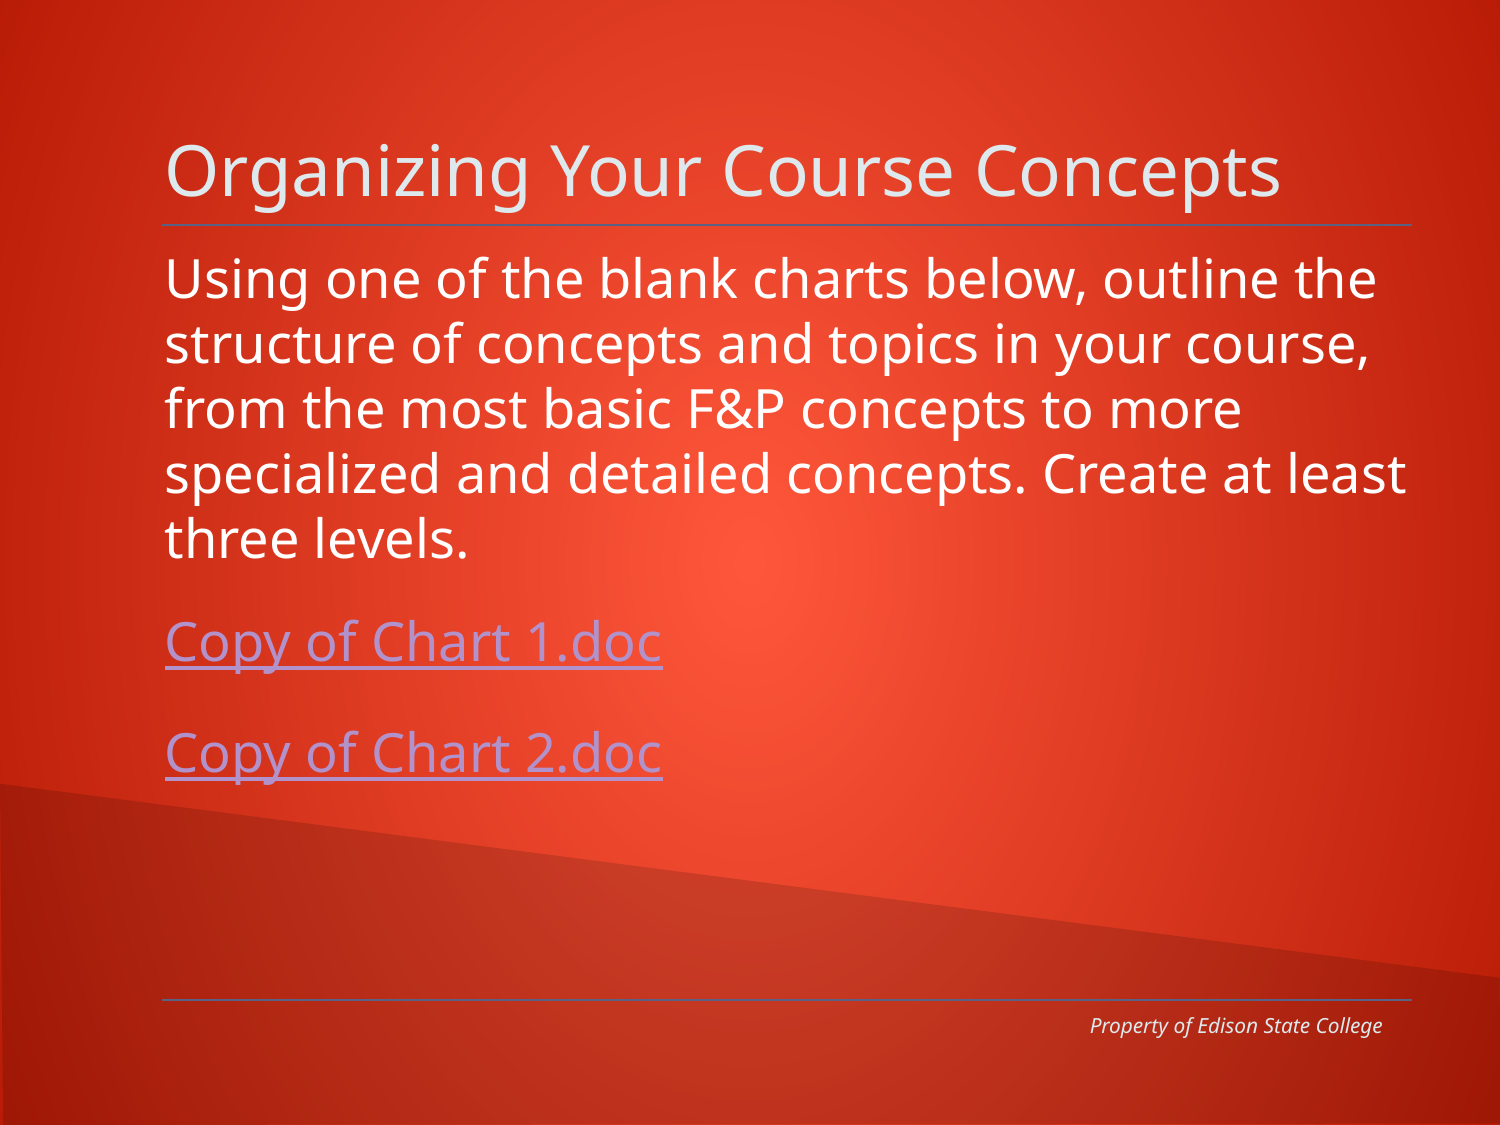

# Organizing Your Course Concepts
Using one of the blank charts below, outline the structure of concepts and topics in your course, from the most basic F&P concepts to more specialized and detailed concepts. Create at least three levels.
Copy of Chart 1.doc
Copy of Chart 2.doc
Property of Edison State College